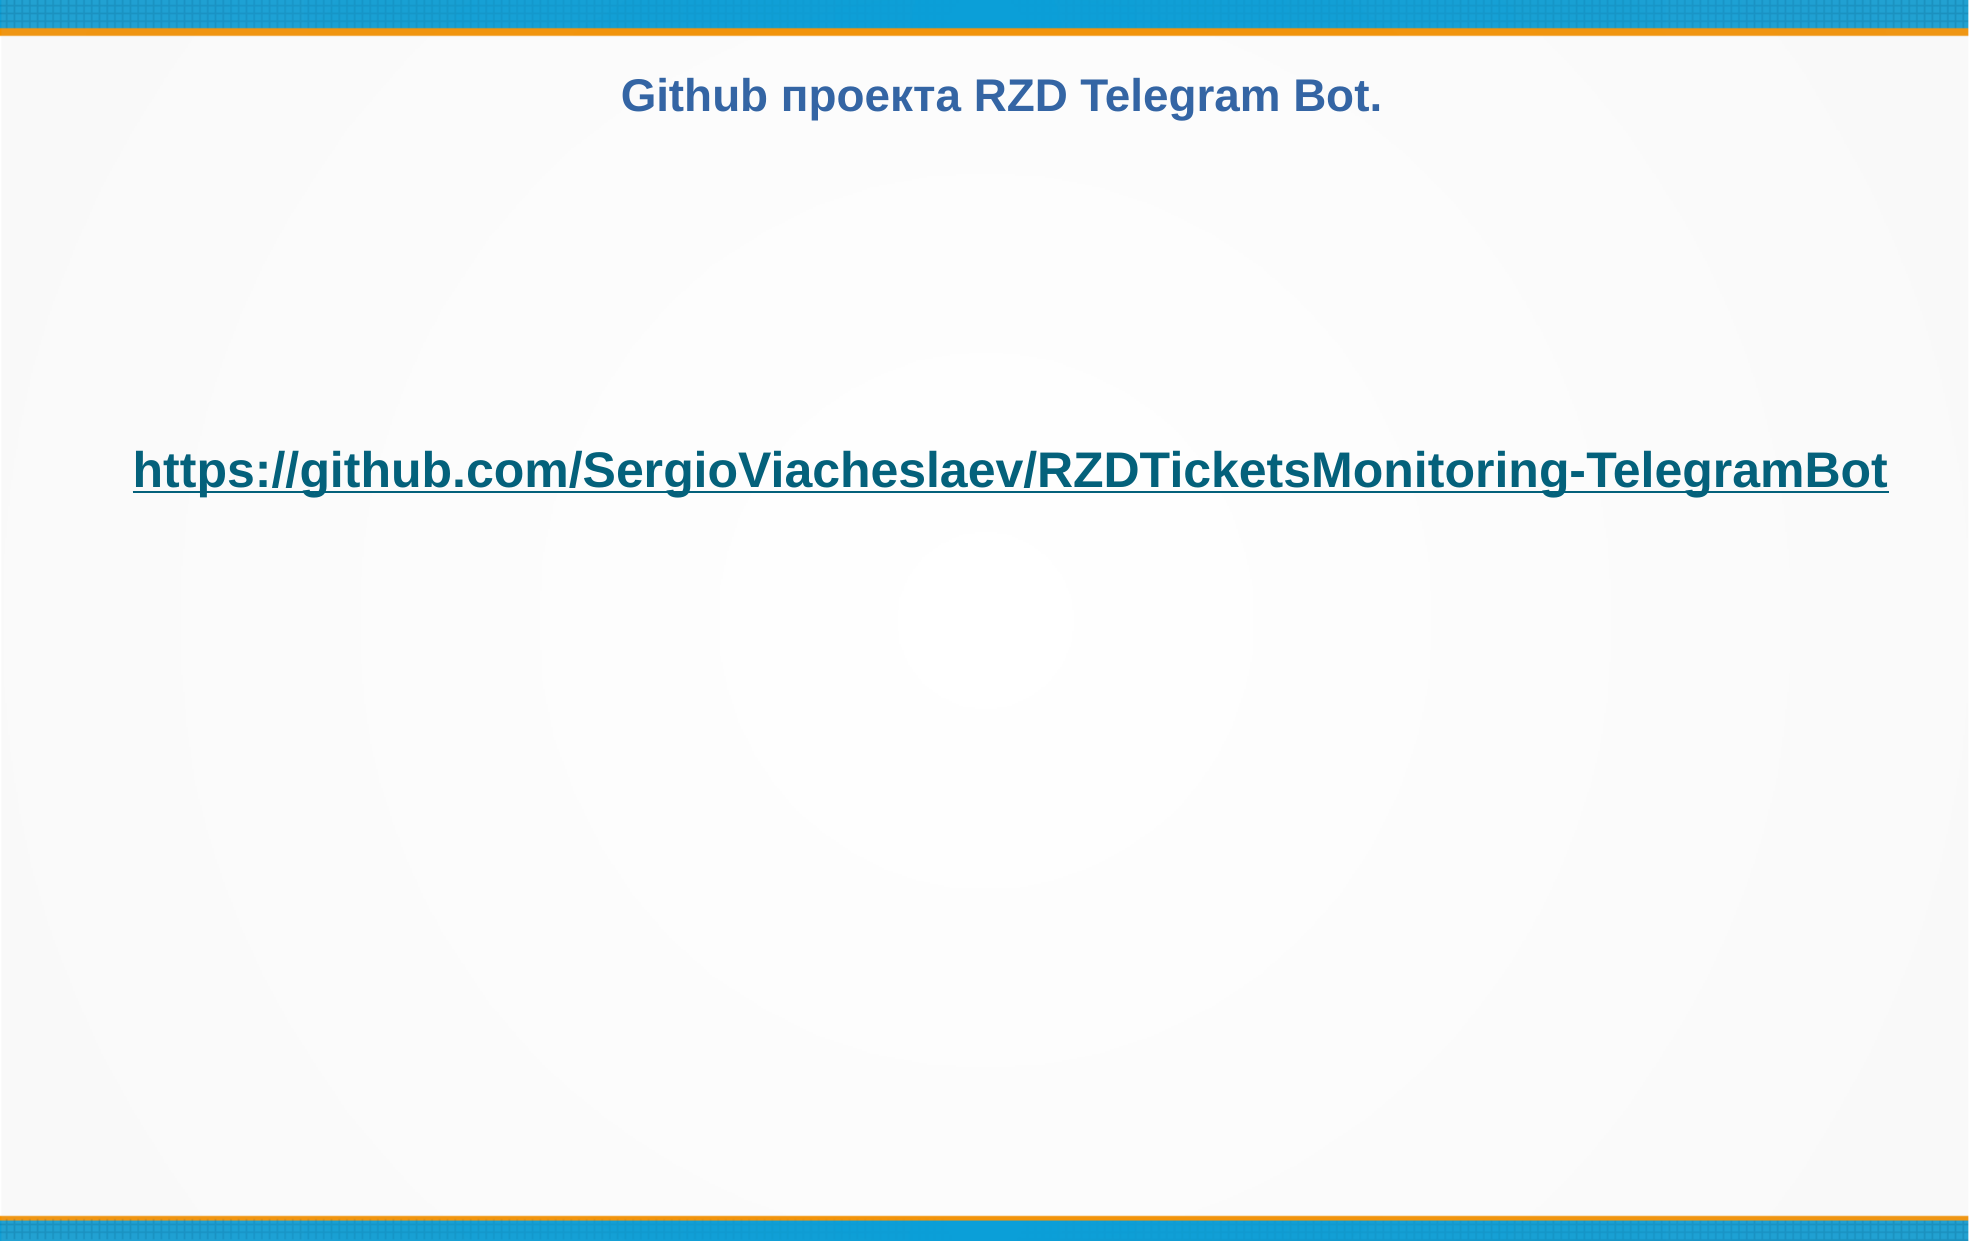

# Github проекта RZD Telegram Bot.
https://github.com/SergioViacheslaev/RZDTicketsMonitoring-TelegramBot